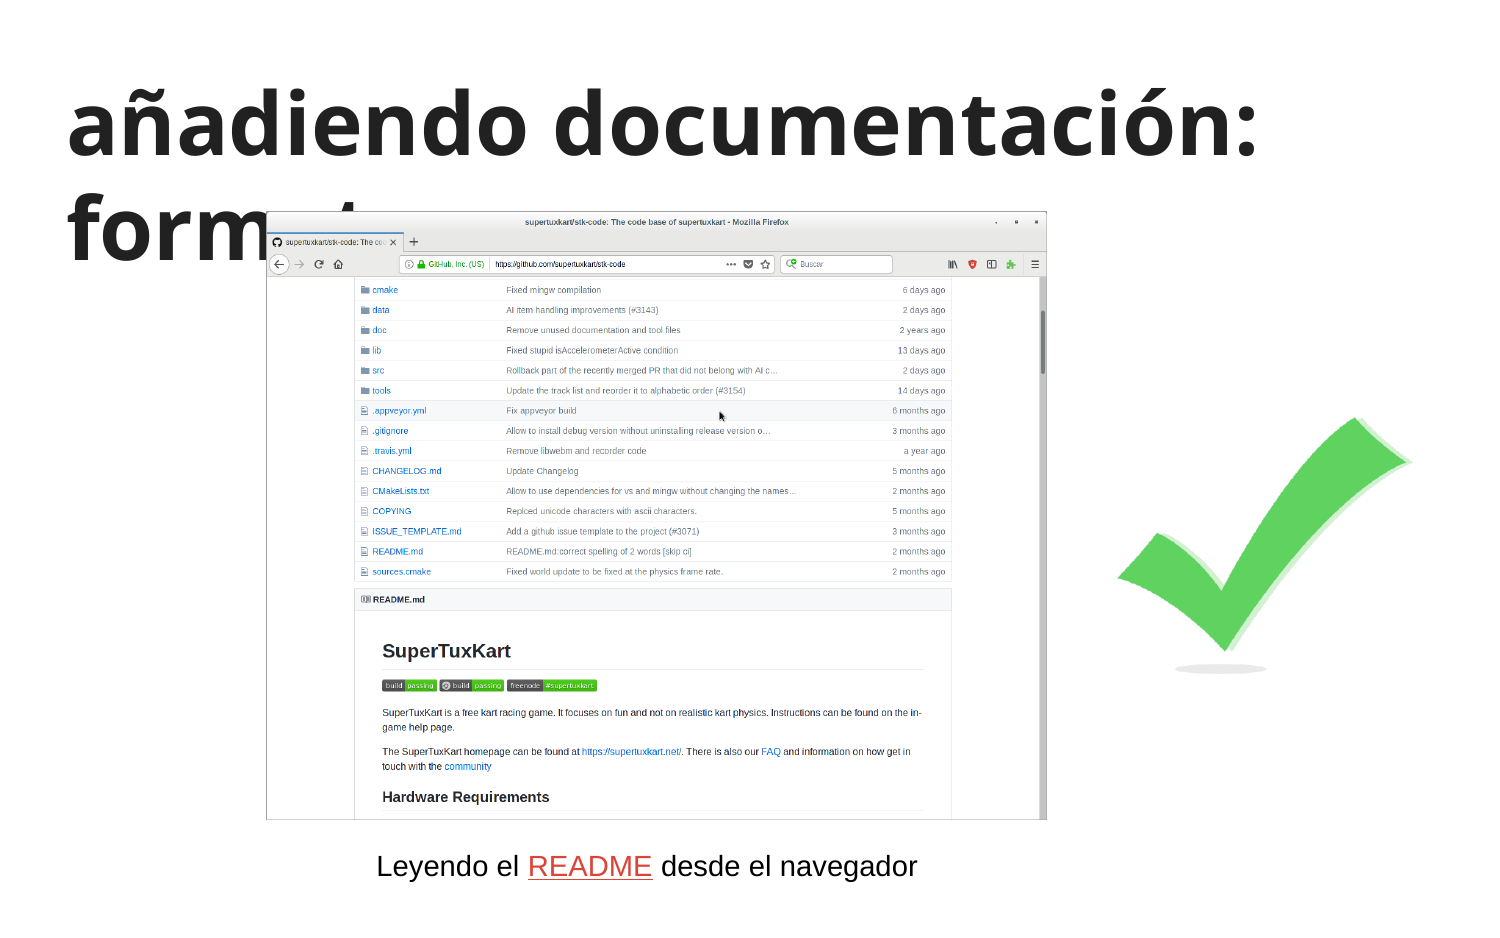

# añadiendo documentación: formatos
Leyendo el README desde el navegador